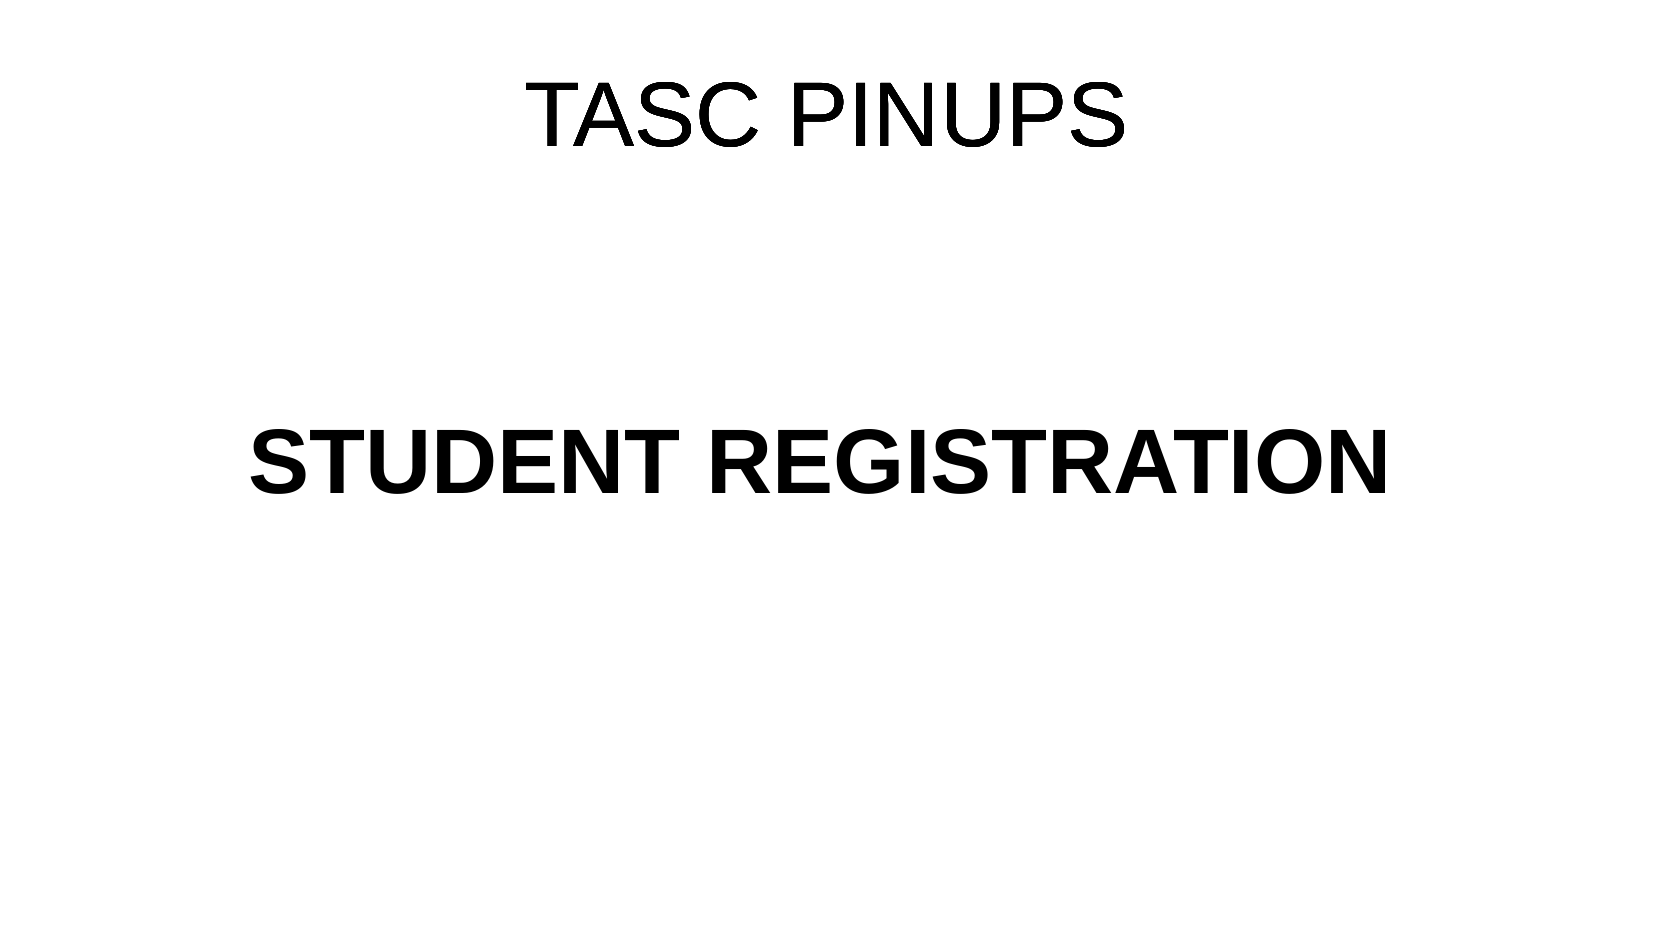

# TASC PINUPS
TASC PINUPS
TASC PINUPS
TASC PINUPS
TASC PINUPS
STUDENT REGISTRATION